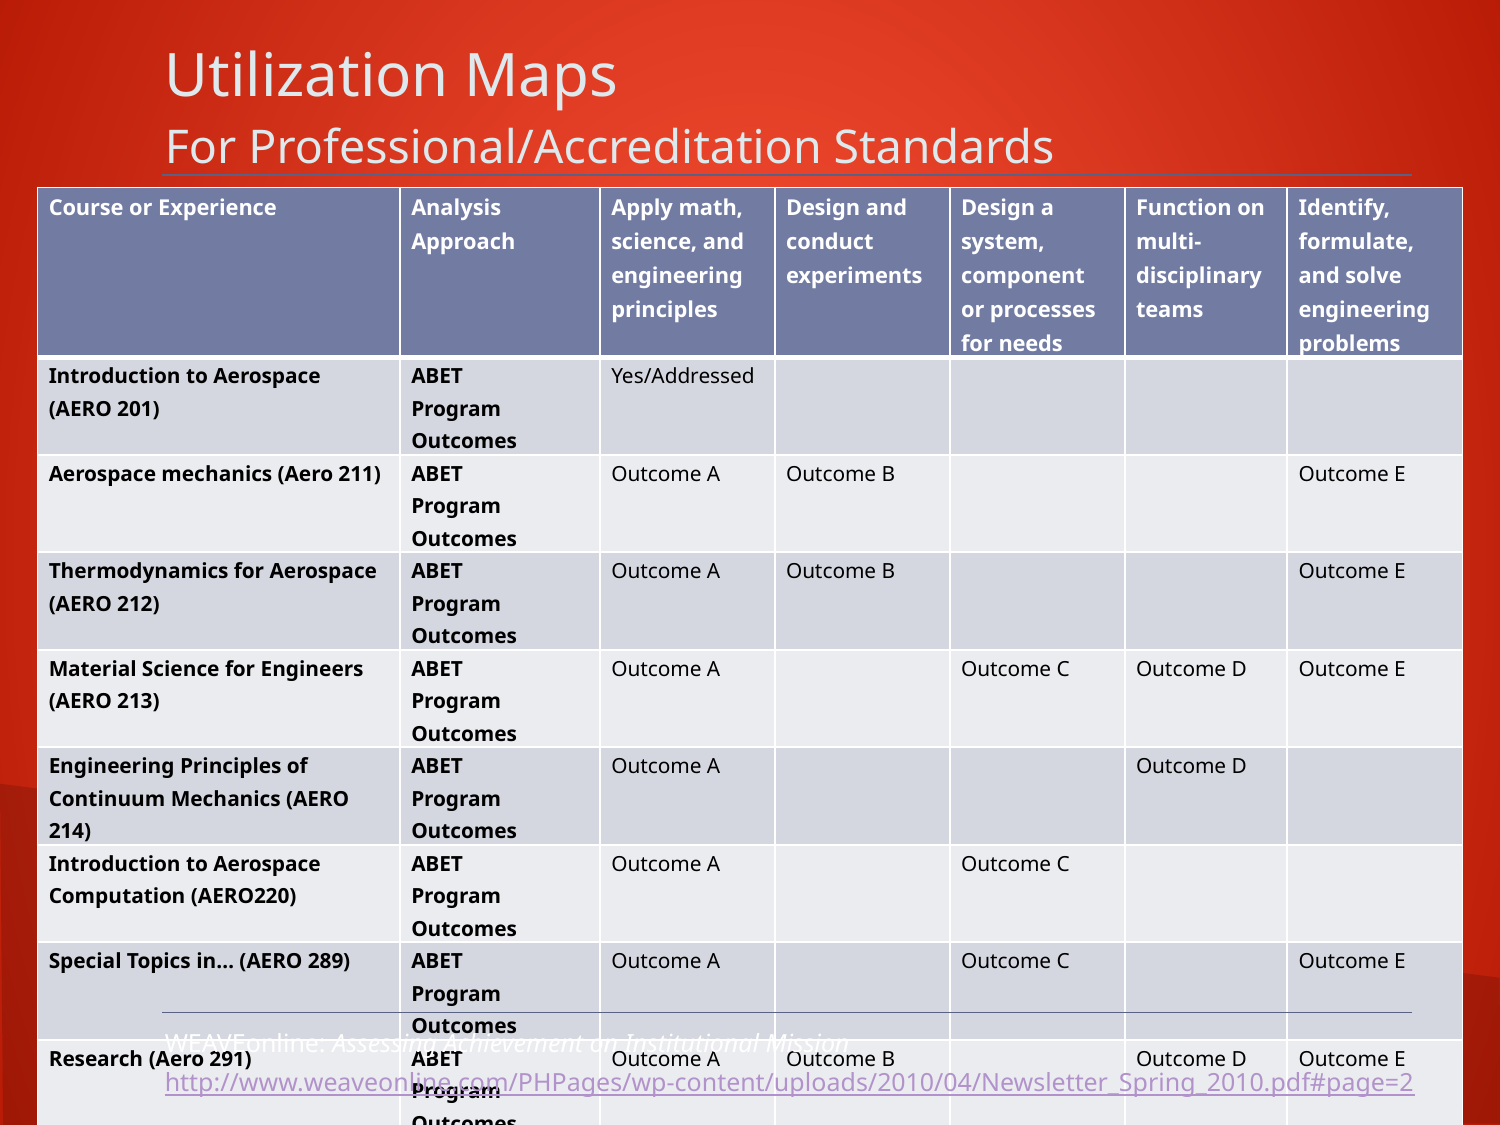

# Utilization Maps For Professional/Accreditation Standards
| Course or Experience | Analysis Approach | Apply math, science, and engineering principles | Design and conduct experiments | Design a system, component or processes for needs | Function on multi-disciplinary teams | Identify, formulate, and solve engineering problems |
| --- | --- | --- | --- | --- | --- | --- |
| Introduction to Aerospace (AERO 201) | ABET Program Outcomes | Yes/Addressed | | | | |
| Aerospace mechanics (Aero 211) | ABET Program Outcomes | Outcome A | Outcome B | | | Outcome E |
| Thermodynamics for Aerospace (AERO 212) | ABET Program Outcomes | Outcome A | Outcome B | | | Outcome E |
| Material Science for Engineers (AERO 213) | ABET Program Outcomes | Outcome A | | Outcome C | Outcome D | Outcome E |
| Engineering Principles of Continuum Mechanics (AERO 214) | ABET Program Outcomes | Outcome A | | | Outcome D | |
| Introduction to Aerospace Computation (AERO220) | ABET Program Outcomes | Outcome A | | Outcome C | | |
| Special Topics in… (AERO 289) | ABET Program Outcomes | Outcome A | | Outcome C | | Outcome E |
| Research (Aero 291) | ABET Program Outcomes | Outcome A | Outcome B | | Outcome D | Outcome E |
WEAVEonline: Assessing Achievement on Institutional Missionhttp://www.weaveonline.com/PHPages/wp-content/uploads/2010/04/Newsletter_Spring_2010.pdf#page=2